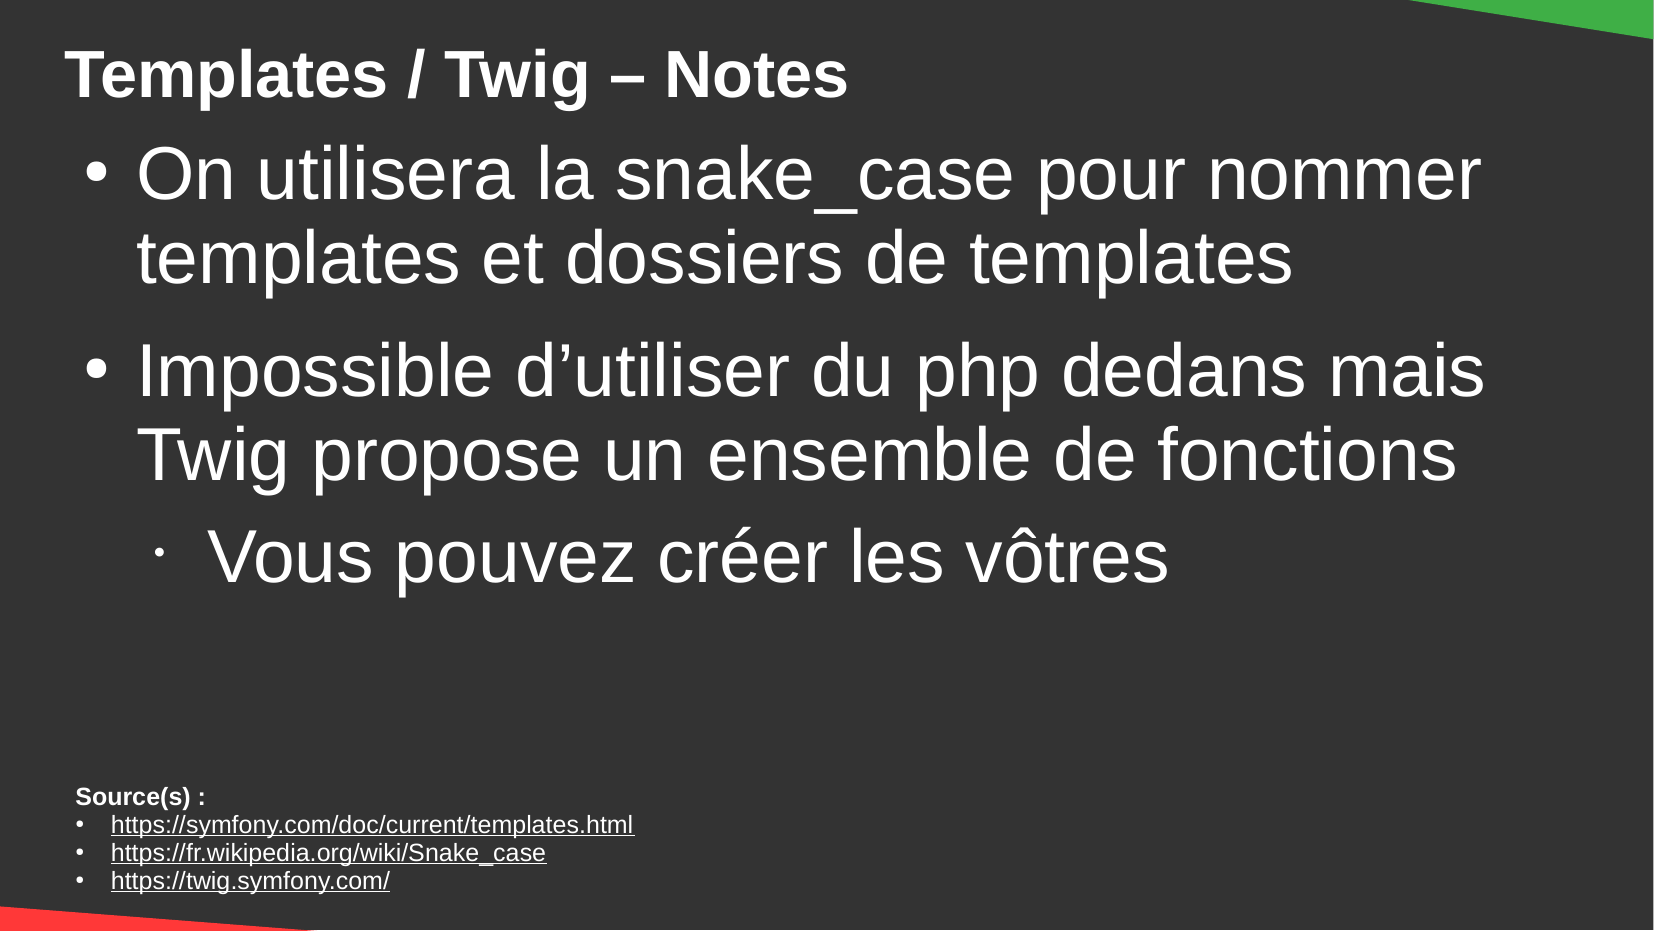

# Templates / Twig – Notes
On utilisera la snake_case pour nommer templates et dossiers de templates
Impossible d’utiliser du php dedans mais Twig propose un ensemble de fonctions
Vous pouvez créer les vôtres
Source(s) :
https://symfony.com/doc/current/templates.html
https://fr.wikipedia.org/wiki/Snake_case
https://twig.symfony.com/